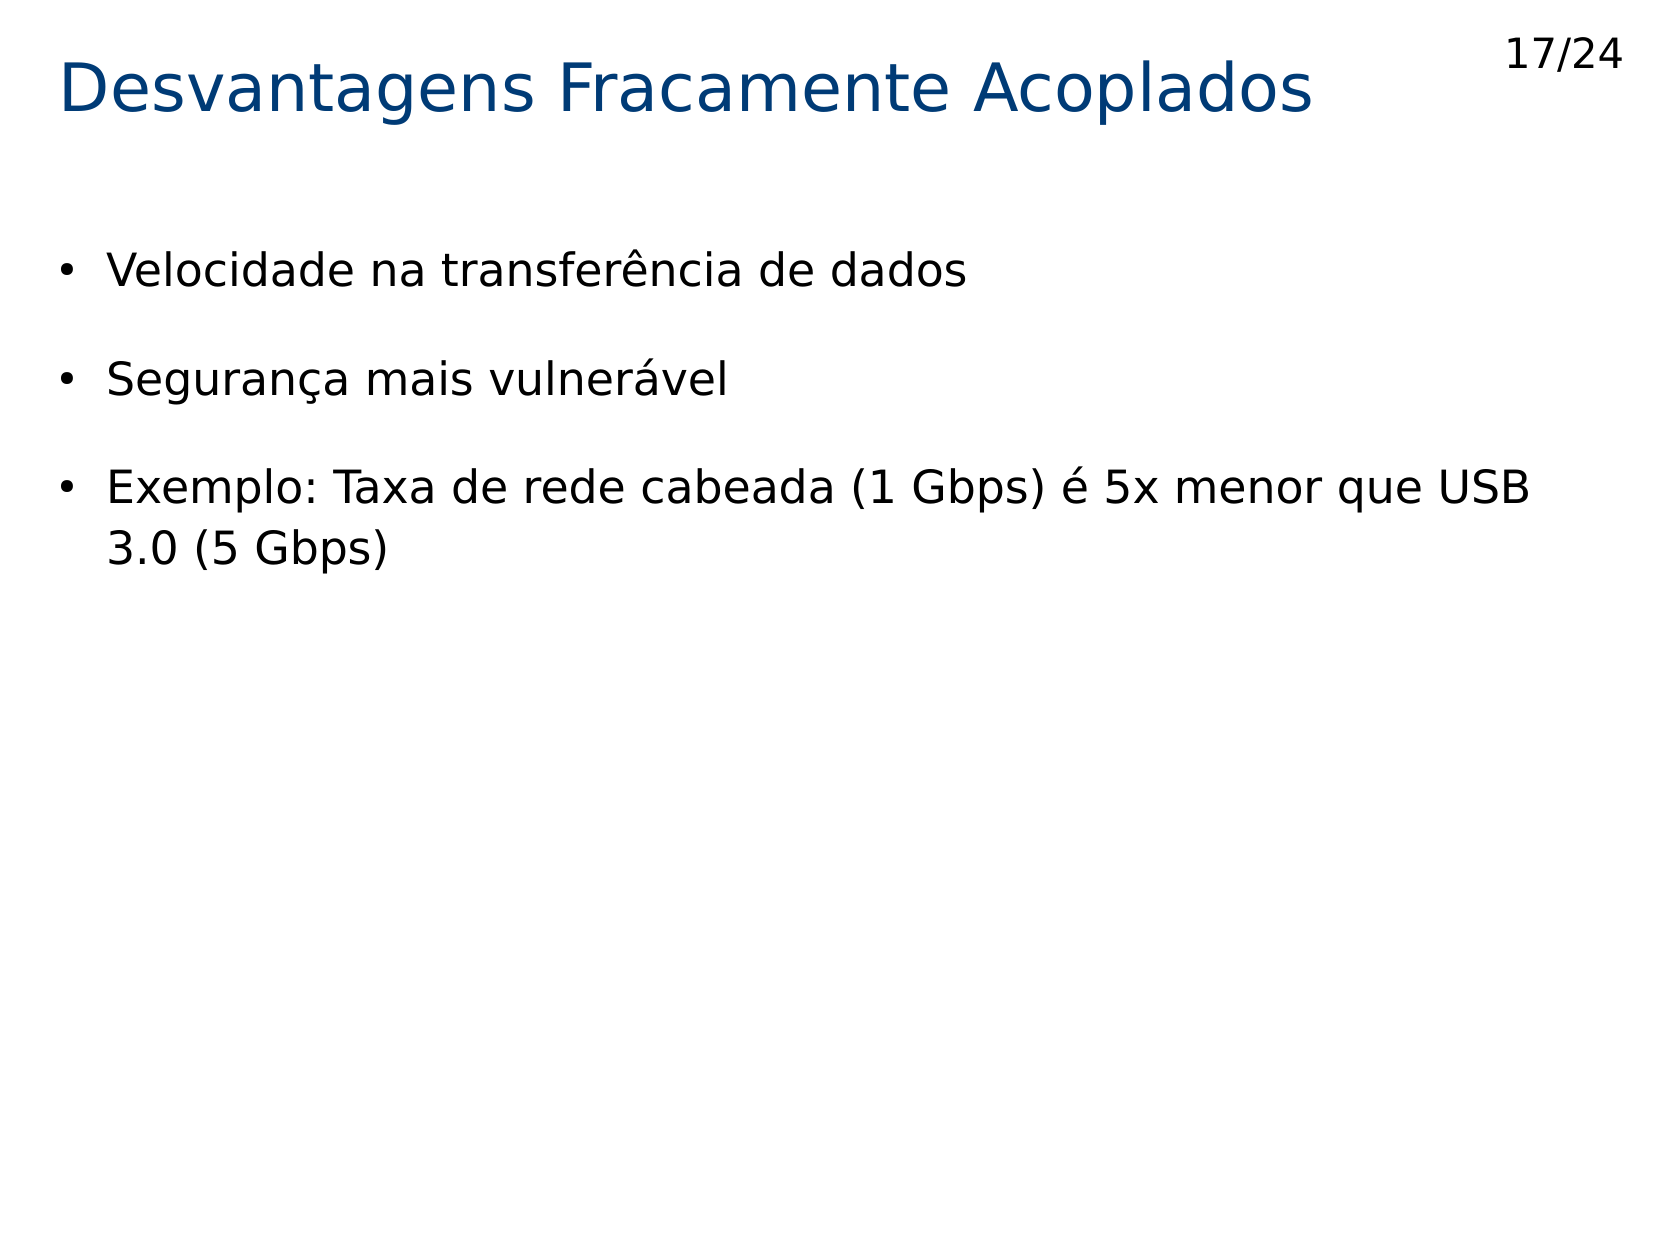

# Desvantagens Fracamente Acoplados
17
Velocidade na transferência de dados
Segurança mais vulnerável
Exemplo: Taxa de rede cabeada (1 Gbps) é 5x menor que USB 3.0 (5 Gbps)